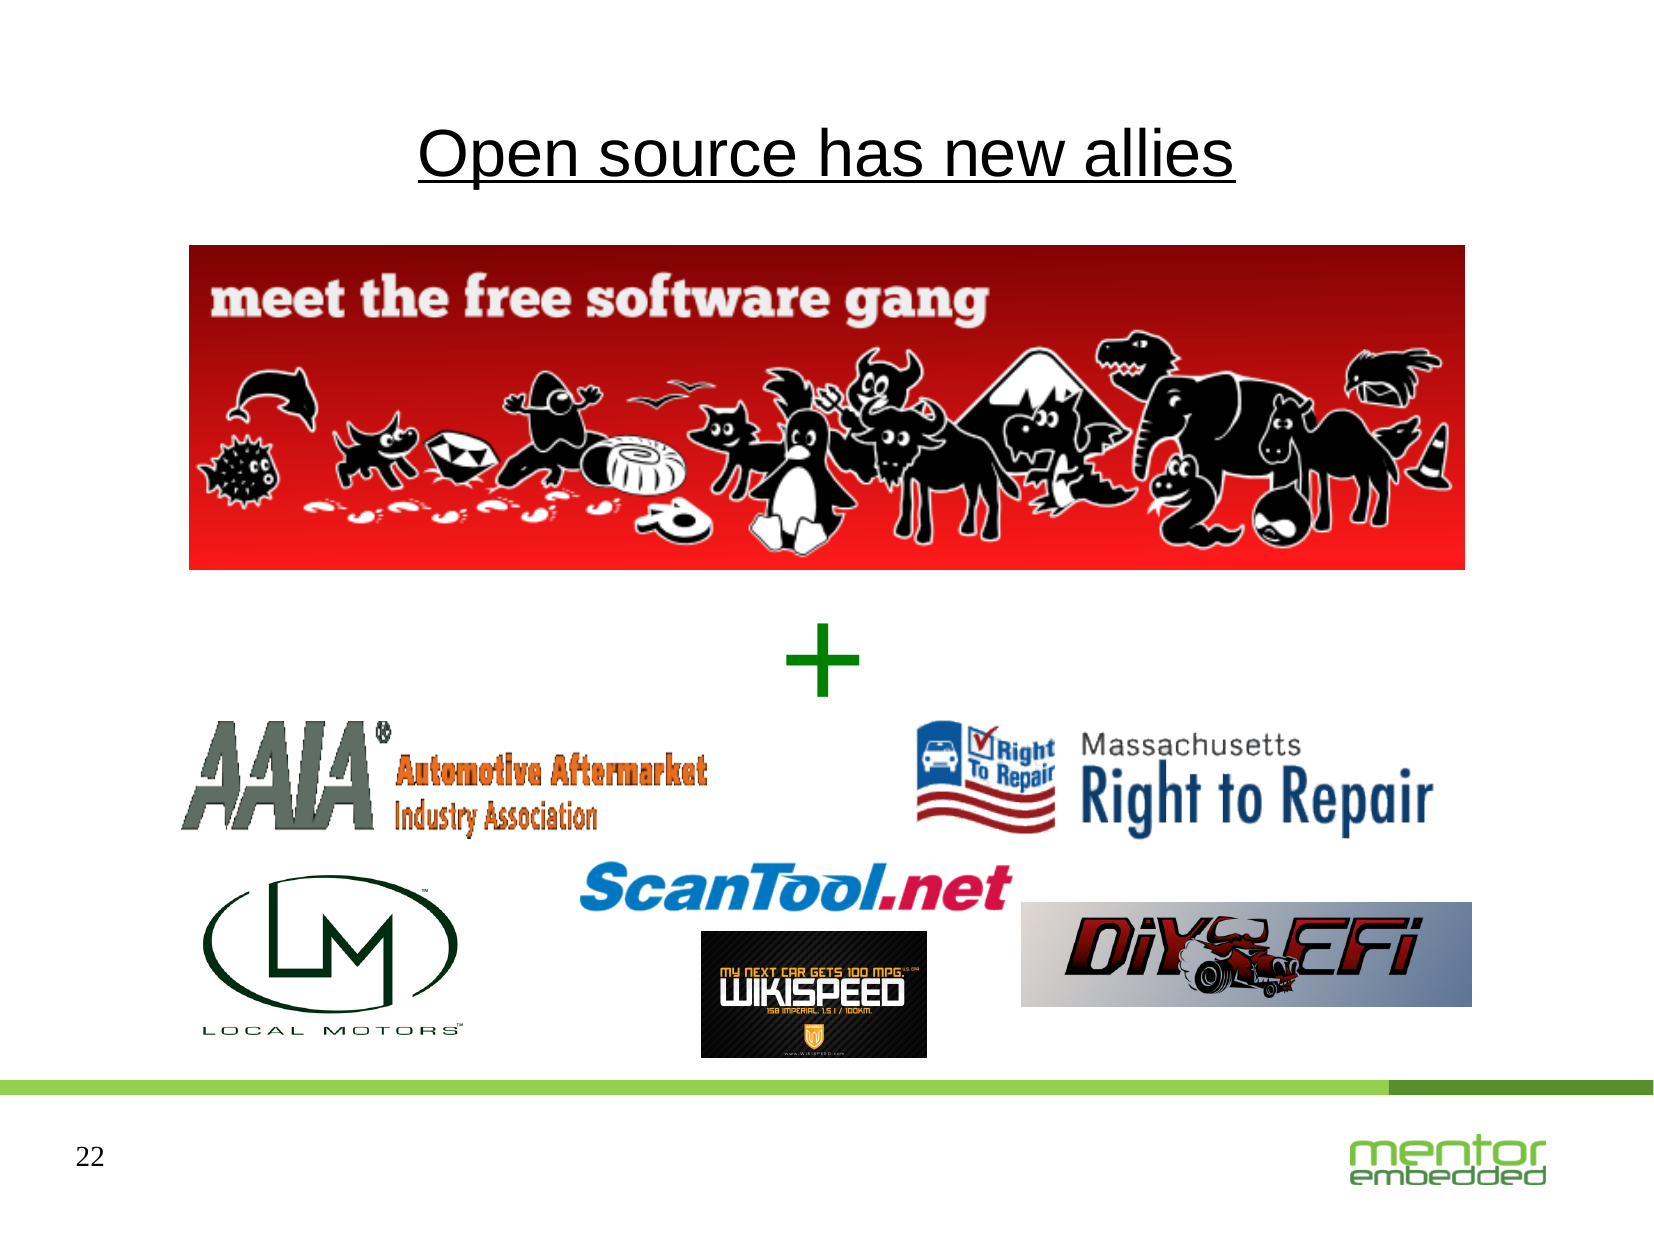

# Open source has new allies
+
22